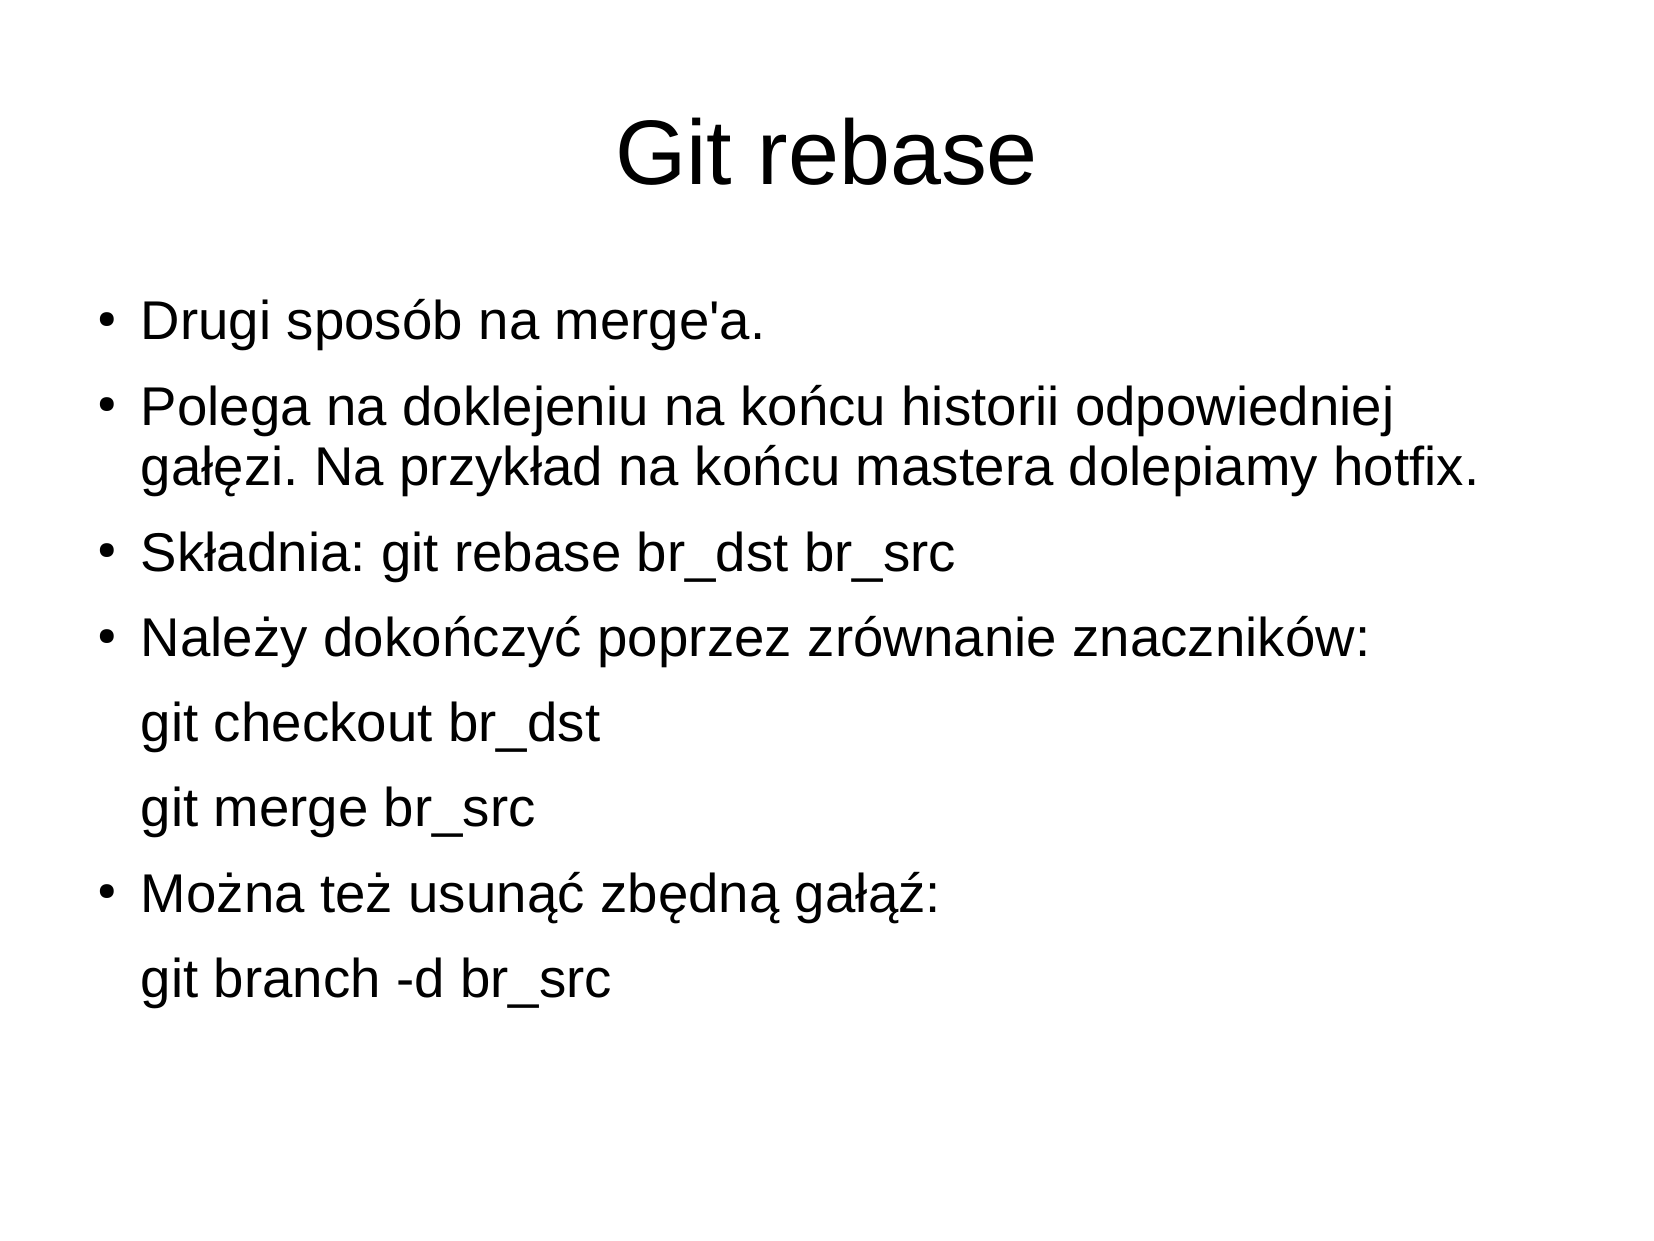

# Git rebase
Drugi sposób na merge'a.
Polega na doklejeniu na końcu historii odpowiedniej gałęzi. Na przykład na końcu mastera dolepiamy hotfix.
Składnia: git rebase br_dst br_src
Należy dokończyć poprzez zrównanie znaczników:
git checkout br_dst
git merge br_src
Można też usunąć zbędną gałąź:
git branch -d br_src